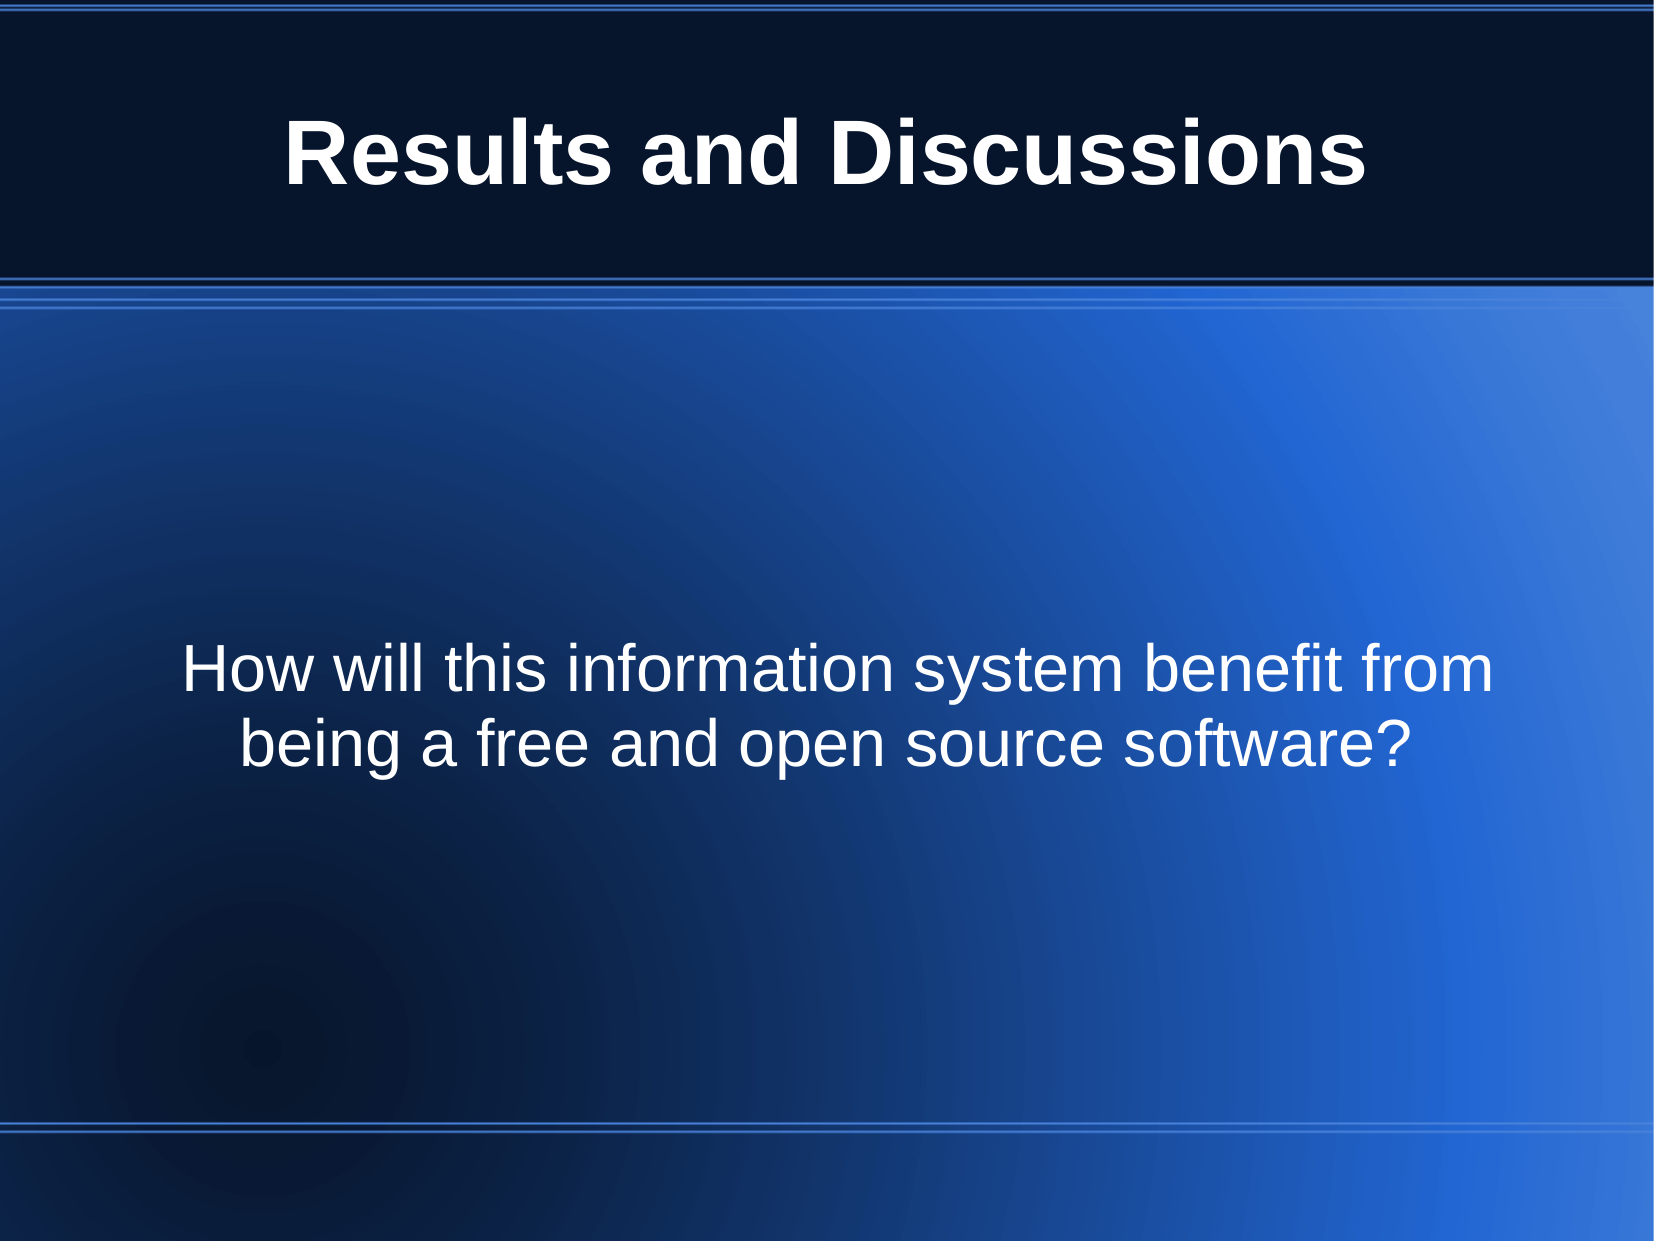

# Results and Discussions
How will this information system benefit from being a free and open source software?